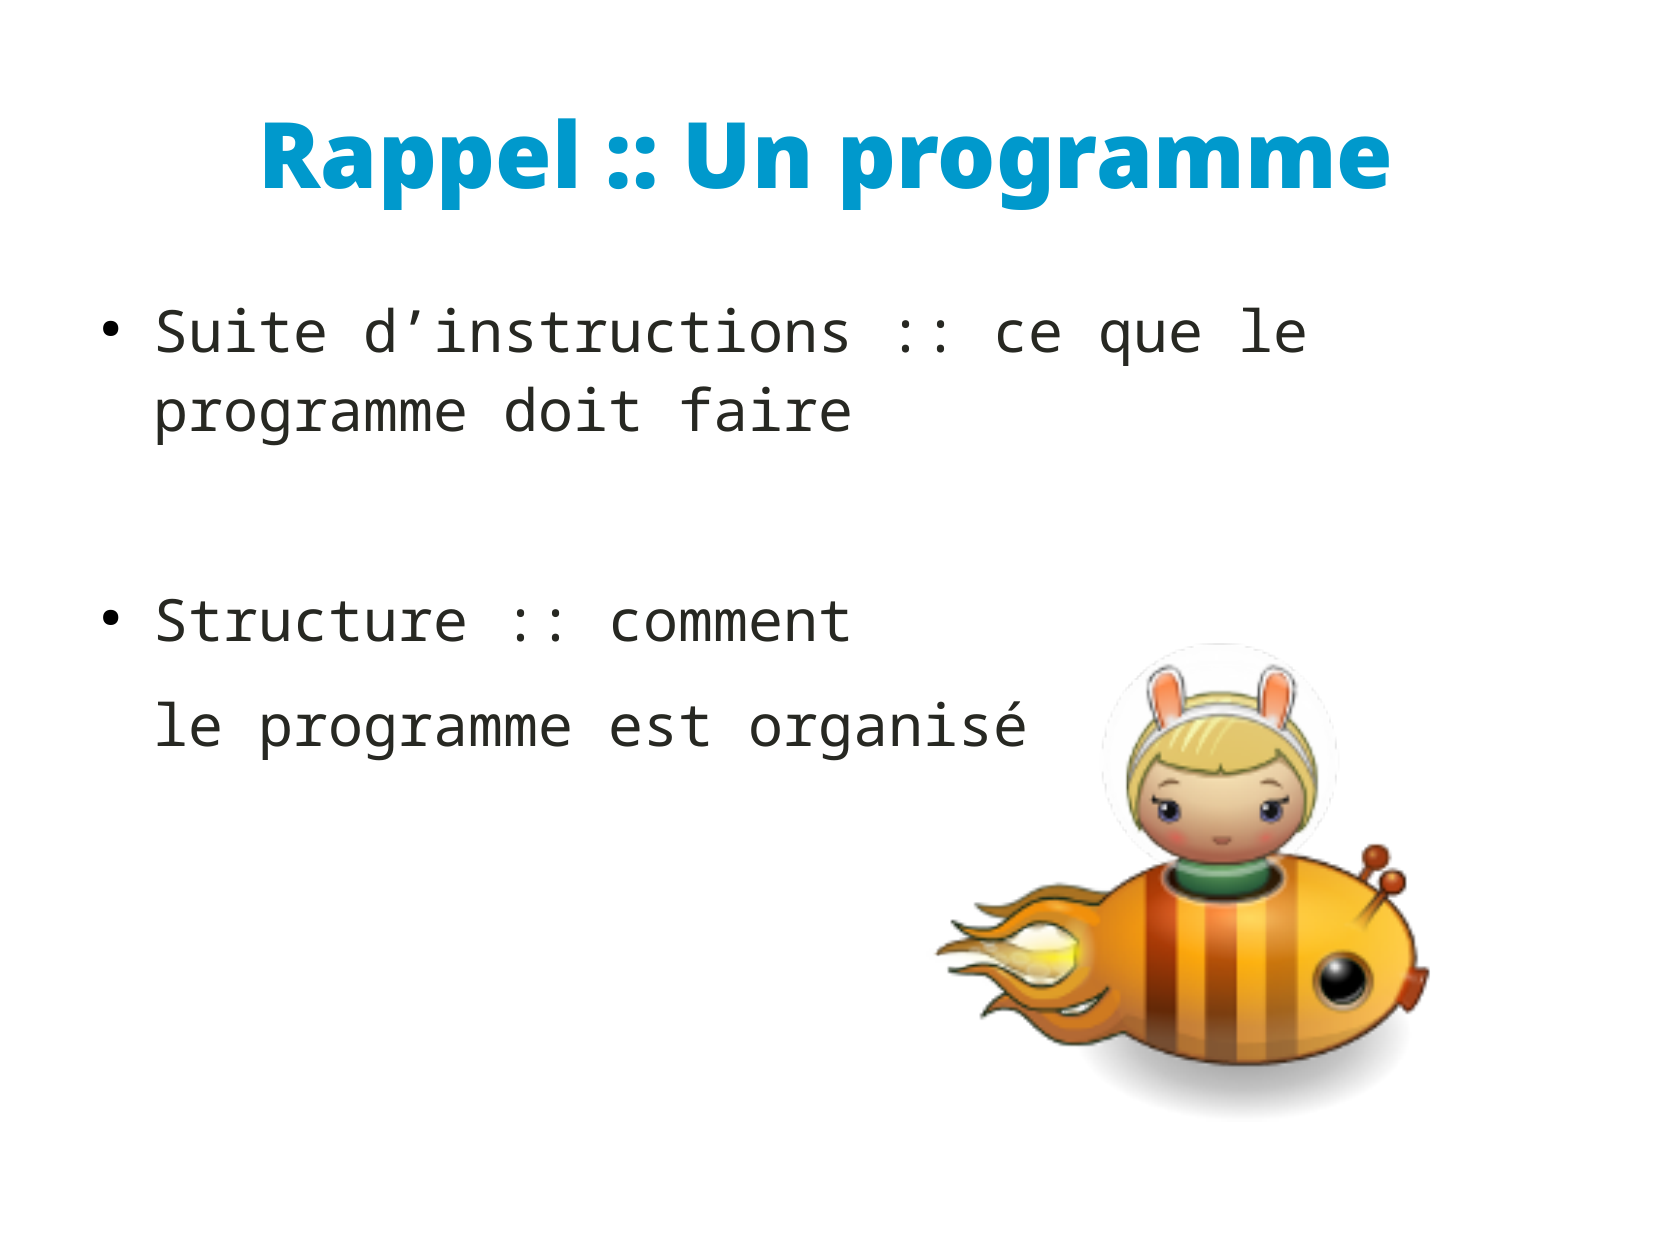

# Rappel :: Un programme
Suite d’instructions :: ce que le programme doit faire
Structure :: comment
le programme est organisé